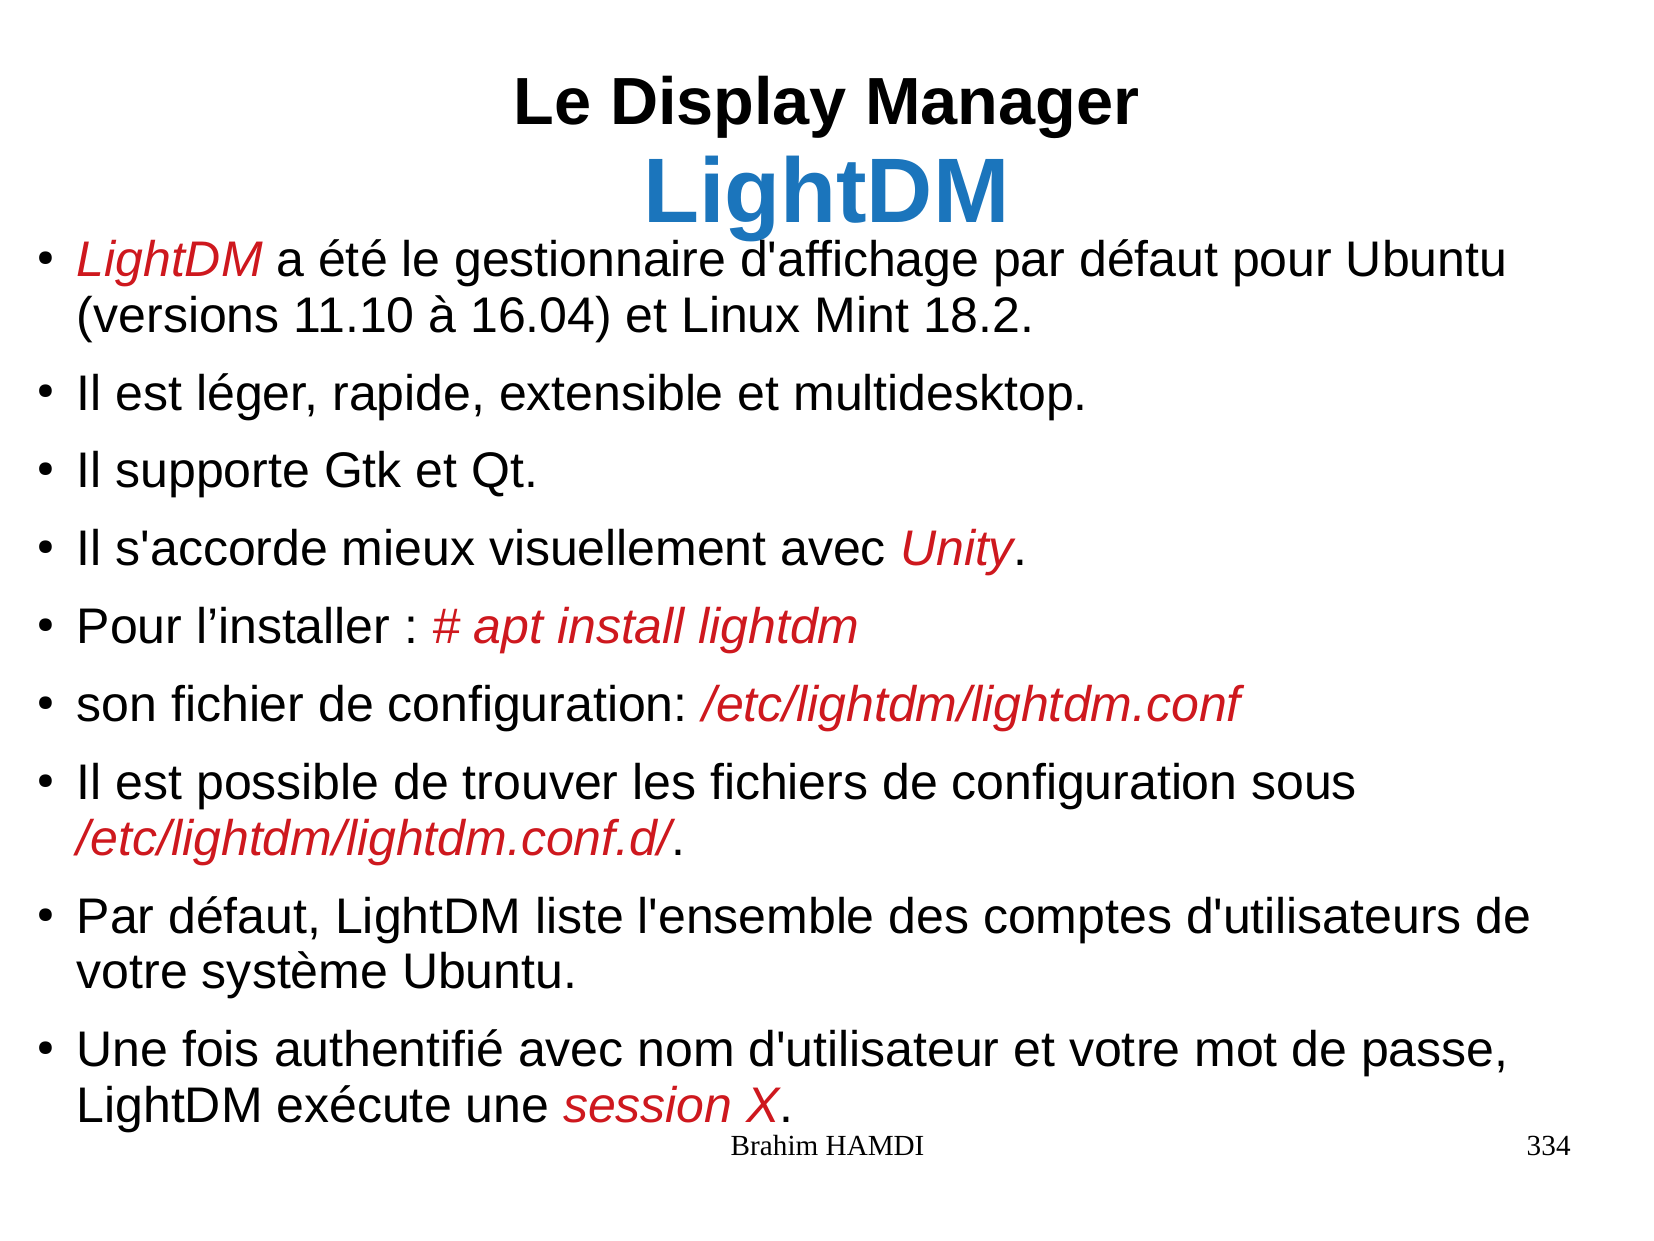

# Le Display Manager LightDM
LightDM a été le gestionnaire d'affichage par défaut pour Ubuntu (versions 11.10 à 16.04) et Linux Mint 18.2.
Il est léger, rapide, extensible et multidesktop.
Il supporte Gtk et Qt.
Il s'accorde mieux visuellement avec Unity.
Pour l’installer : # apt install lightdm
son fichier de configuration: /etc/lightdm/lightdm.conf
Il est possible de trouver les fichiers de configuration sous /etc/lightdm/lightdm.conf.d/.
Par défaut, LightDM liste l'ensemble des comptes d'utilisateurs de votre système Ubuntu.
Une fois authentifié avec nom d'utilisateur et votre mot de passe, LightDM exécute une session X.
Brahim HAMDI
334